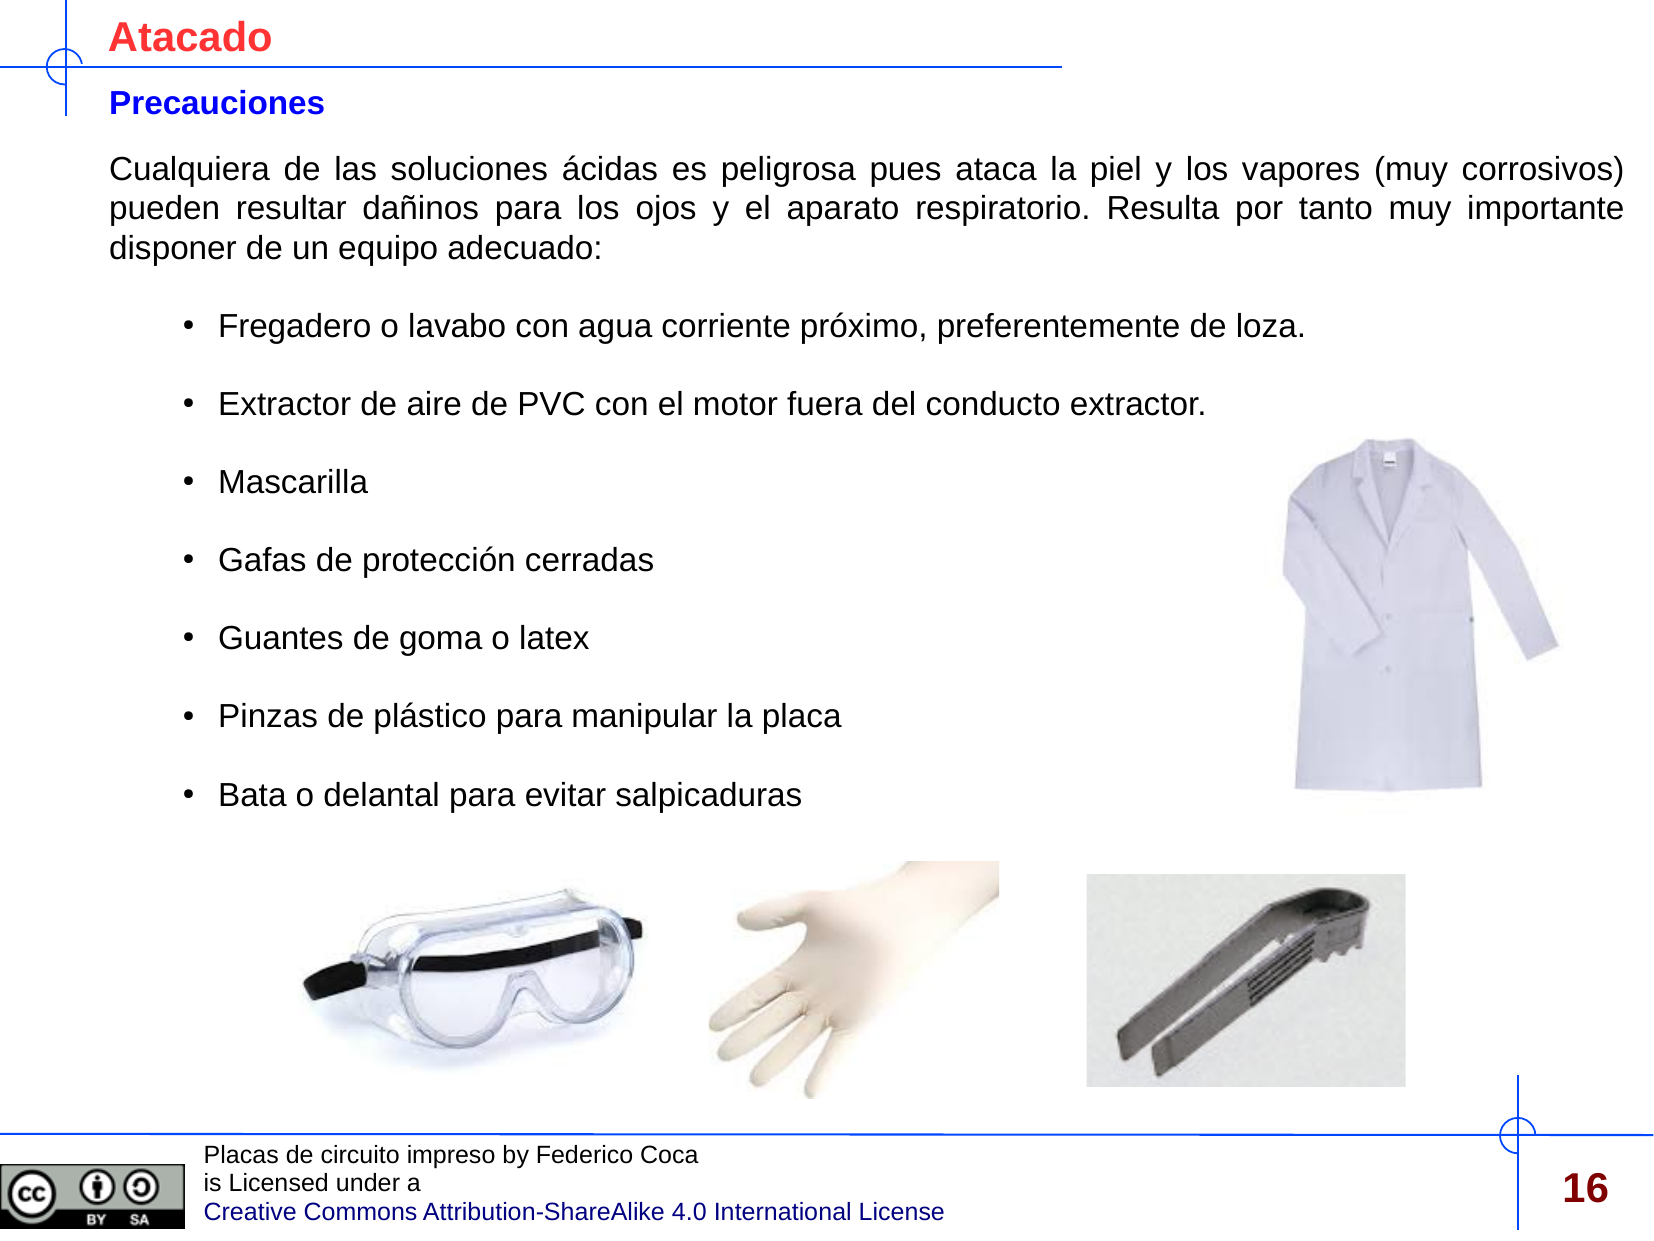

Atacado
Precauciones
Cualquiera de las soluciones ácidas es peligrosa pues ataca la piel y los vapores (muy corrosivos) pueden resultar dañinos para los ojos y el aparato respiratorio. Resulta por tanto muy importante disponer de un equipo adecuado:
Fregadero o lavabo con agua corriente próximo, preferentemente de loza.
Extractor de aire de PVC con el motor fuera del conducto extractor.
Mascarilla
Gafas de protección cerradas
Guantes de goma o latex
Pinzas de plástico para manipular la placa
Bata o delantal para evitar salpicaduras
Placas de circuito impreso by Federico Coca
is Licensed under a Creative Commons Attribution-ShareAlike 4.0 International License